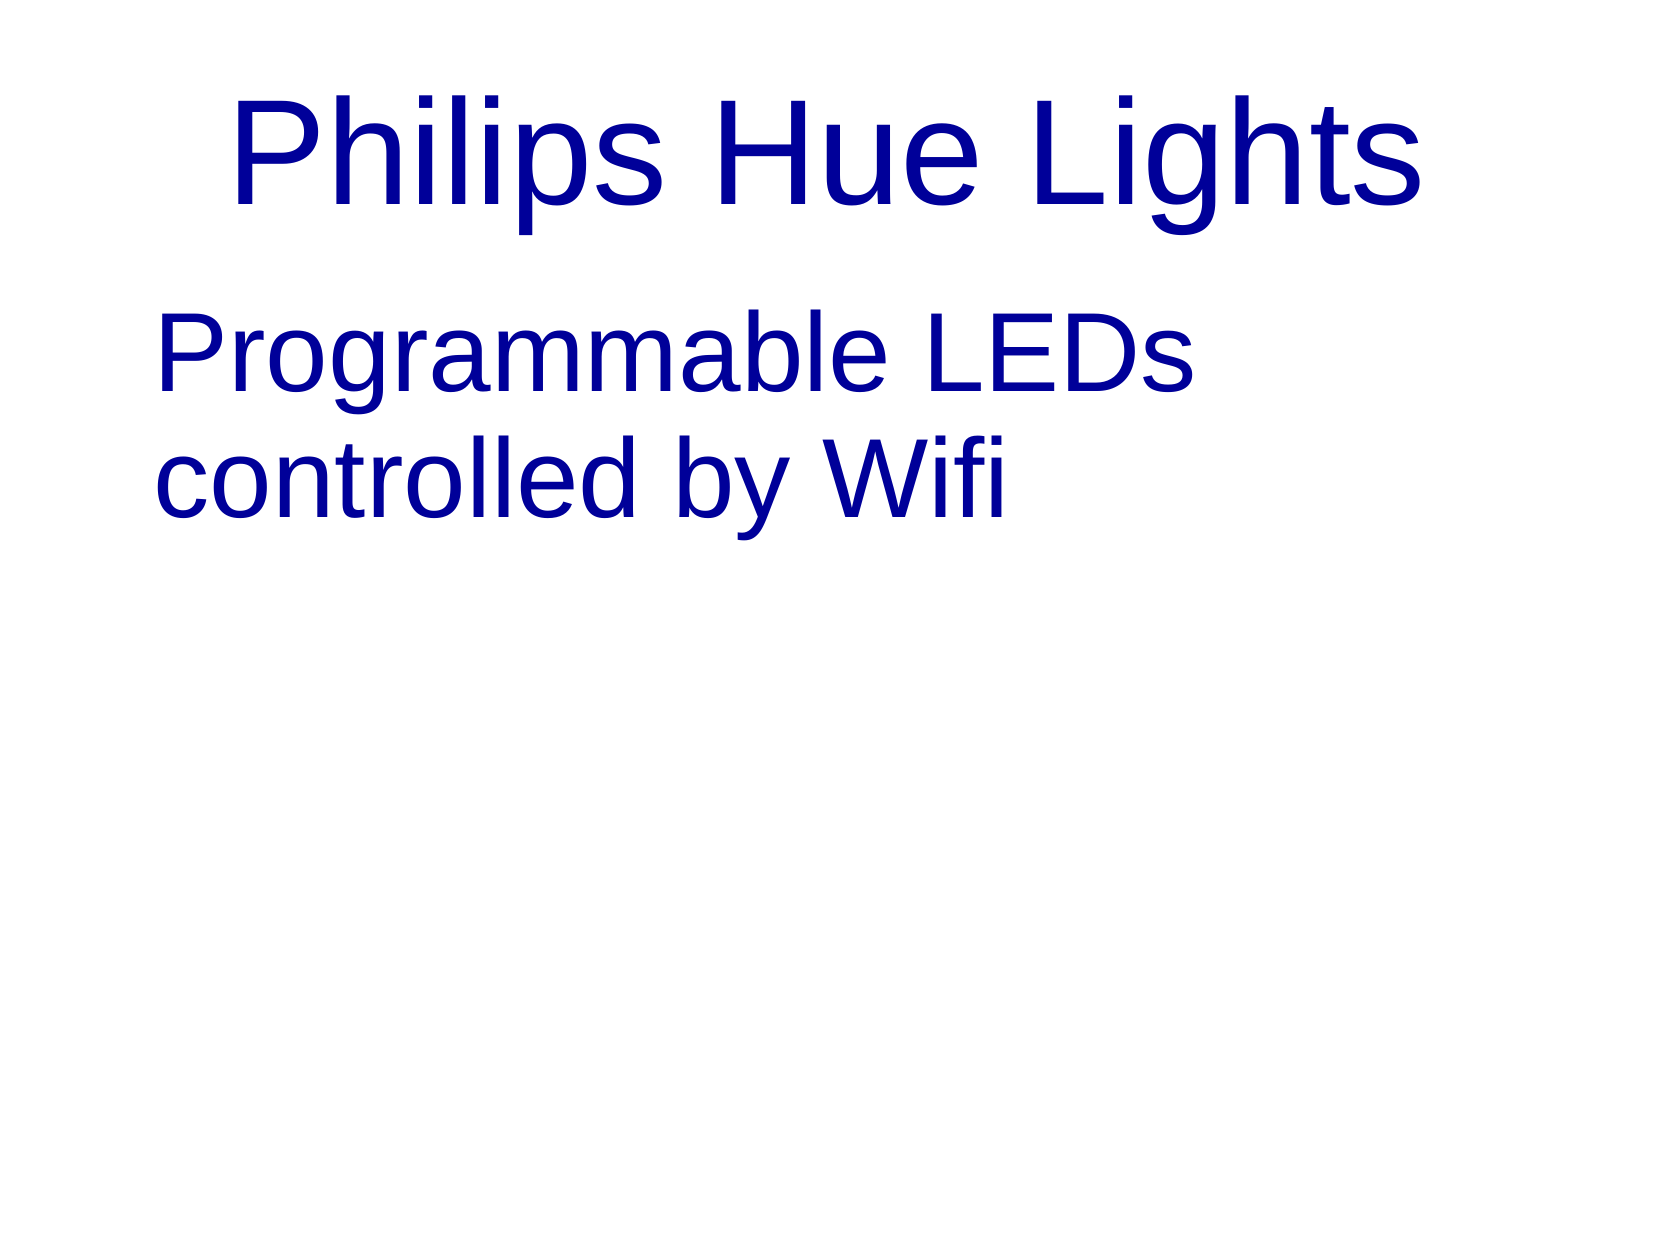

# Philips Hue Lights
Programmable LEDs controlled by Wifi